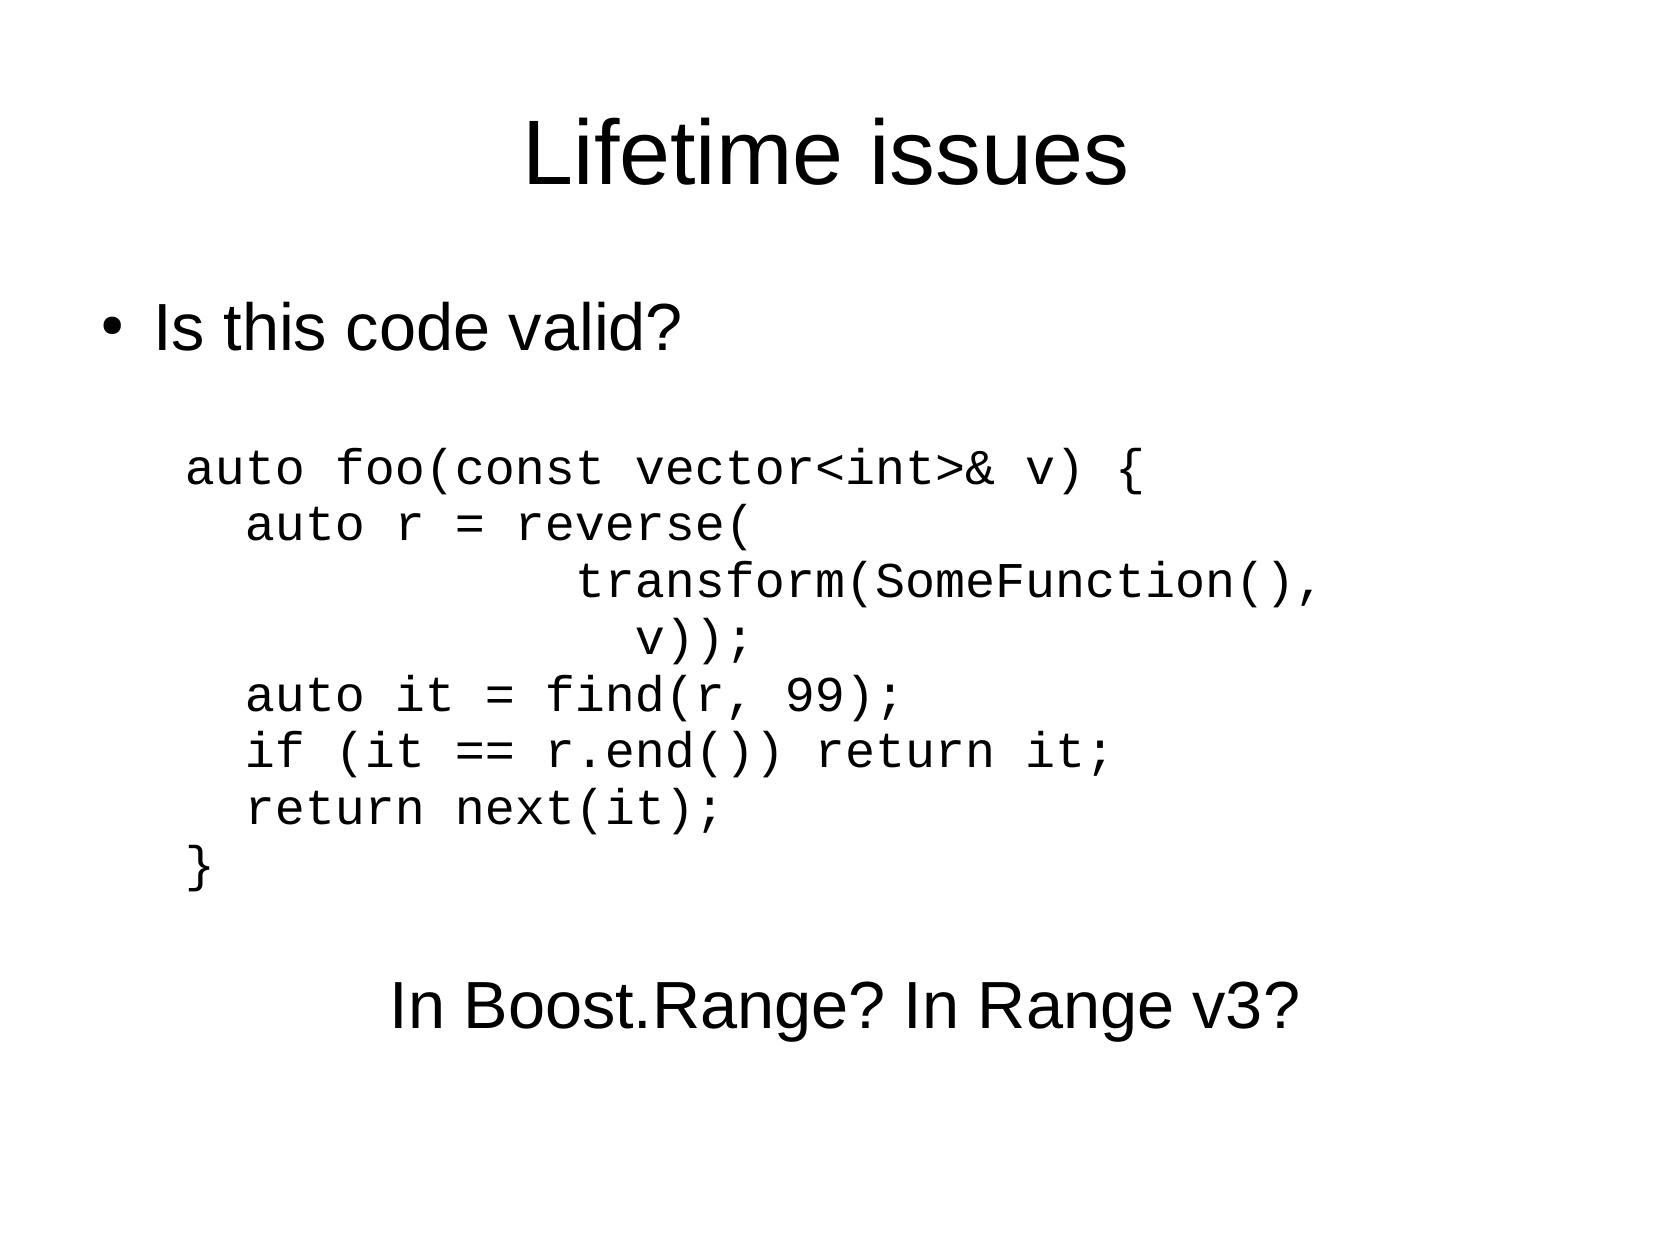

# Lifetime issues
Is this code valid?
auto foo(const vector<int>& v) {
 auto r = reverse(
 transform(SomeFunction(),
 v));
 auto it = find(r, 99);
 if (it == r.end()) return it;
 return next(it);
}
In Boost.Range? In Range v3?